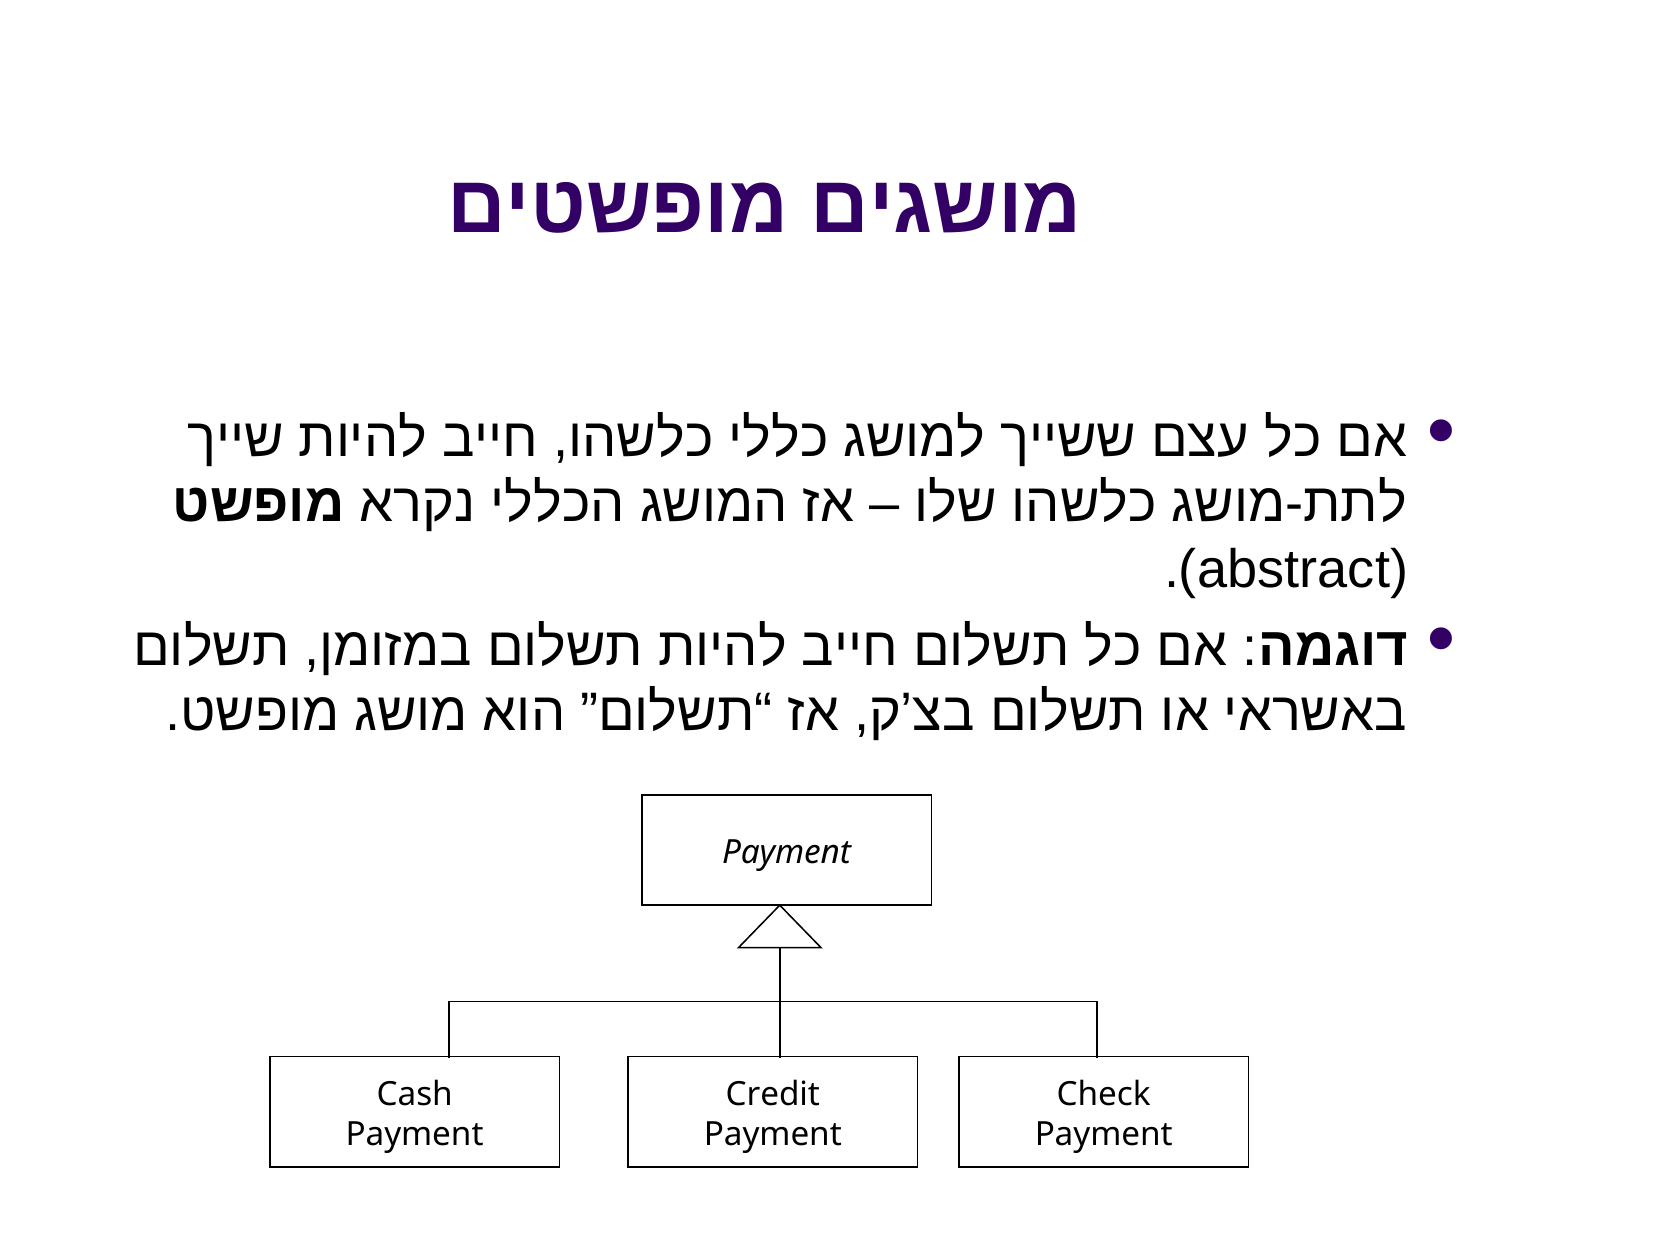

# מושגים מופשטים
אם כל עצם ששייך למושג כללי כלשהו, חייב להיות שייך לתת-מושג כלשהו שלו – אז המושג הכללי נקרא מופשט (abstract).
דוגמה: אם כל תשלום חייב להיות תשלום במזומן, תשלום באשראי או תשלום בצ’ק, אז “תשלום” הוא מושג מופשט.
Payment
Cash
Payment
Credit
Payment
Check
Payment